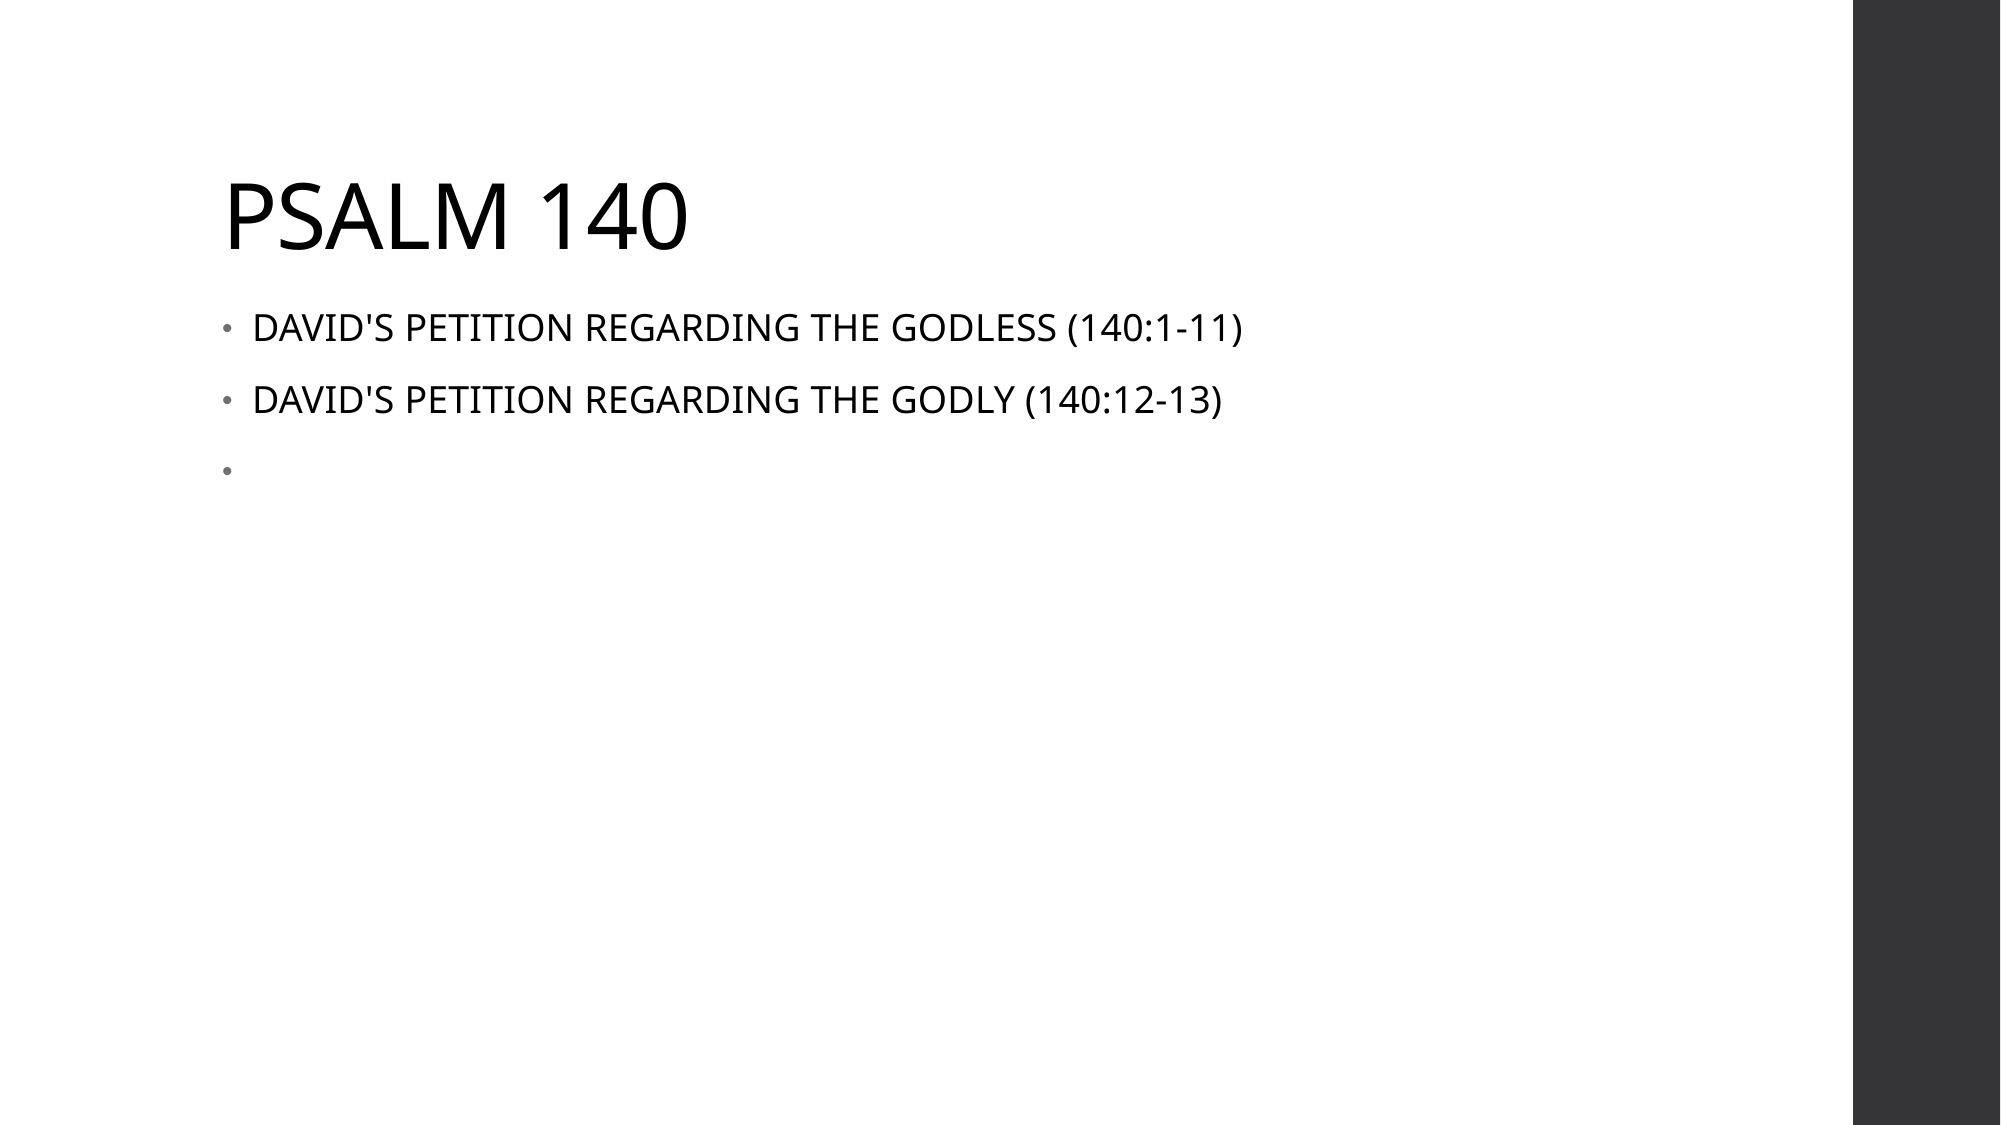

# PSALM 140
DAVID'S PETITION REGARDING THE GODLESS (140:1-11)
DAVID'S PETITION REGARDING THE GODLY (140:12-13)